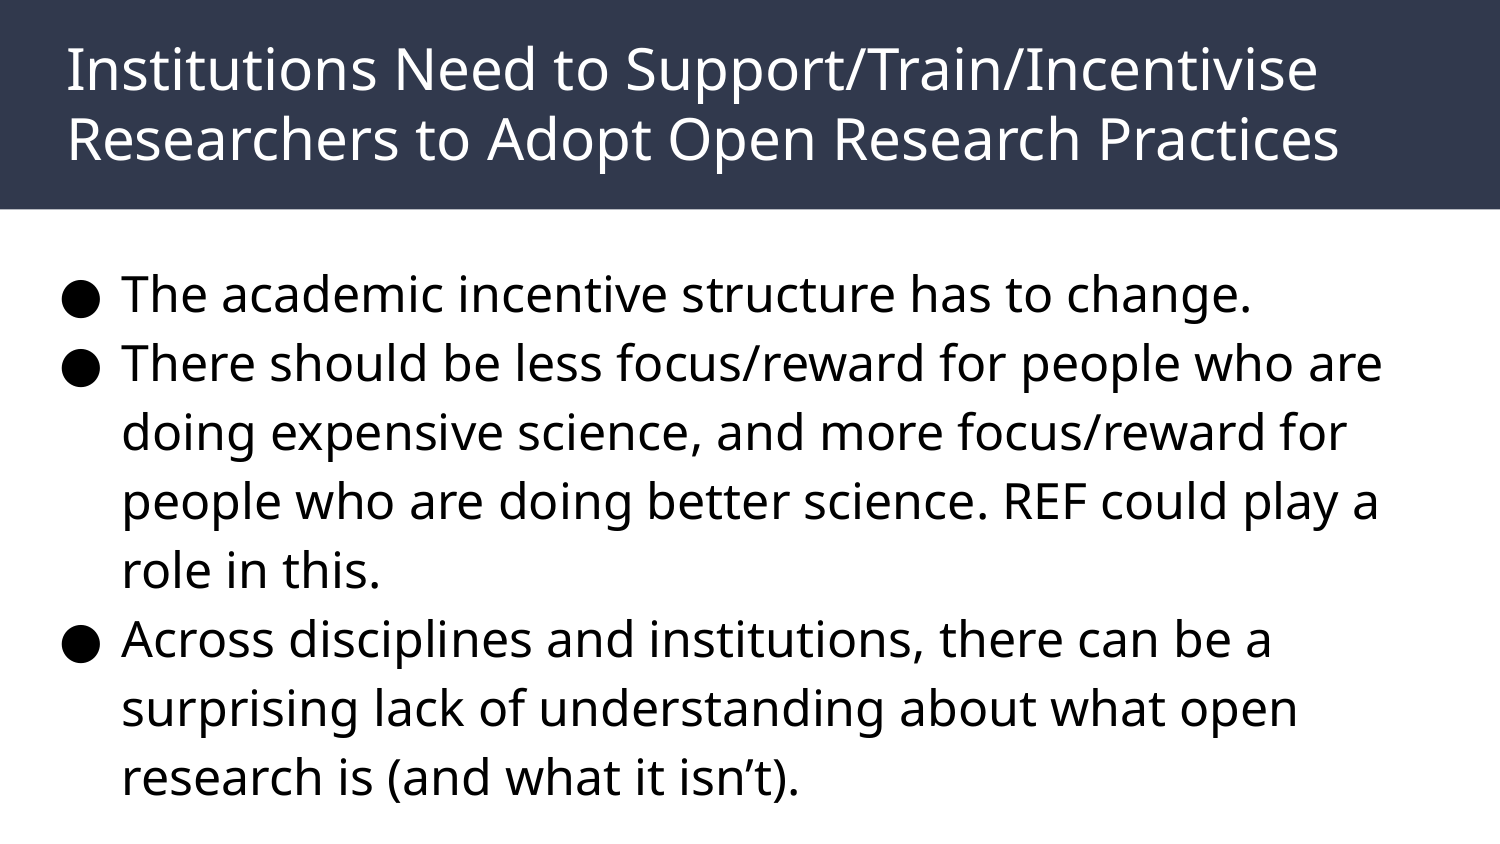

# Institutions Need to Support/Train/Incentivise Researchers to Adopt Open Research Practices
The academic incentive structure has to change.
There should be less focus/reward for people who are doing expensive science, and more focus/reward for people who are doing better science. REF could play a role in this.
Across disciplines and institutions, there can be a surprising lack of understanding about what open research is (and what it isn’t).